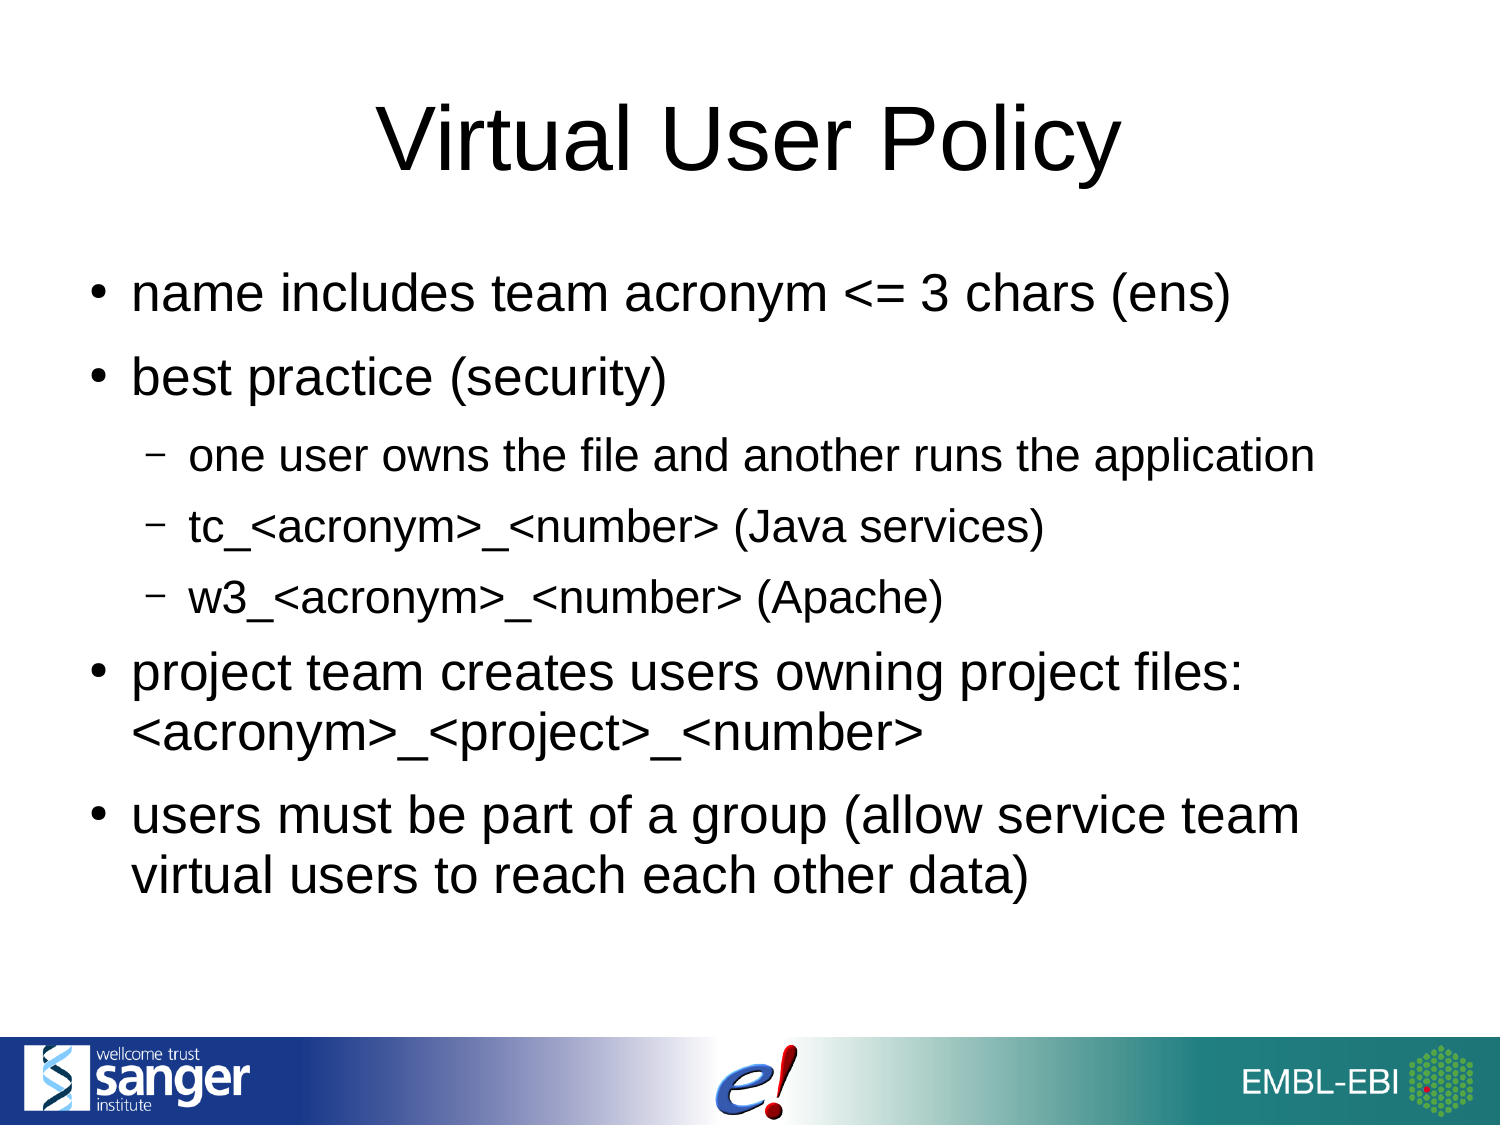

# Virtual User Policy
name includes team acronym <= 3 chars (ens)
best practice (security)
one user owns the file and another runs the application
tc_<acronym>_ (Java services)
w3_<acronym>_ (Apache)
project team creates users owning project files: <acronym>_<project>_
users must be part of a group (allow service team virtual users to reach each other data)